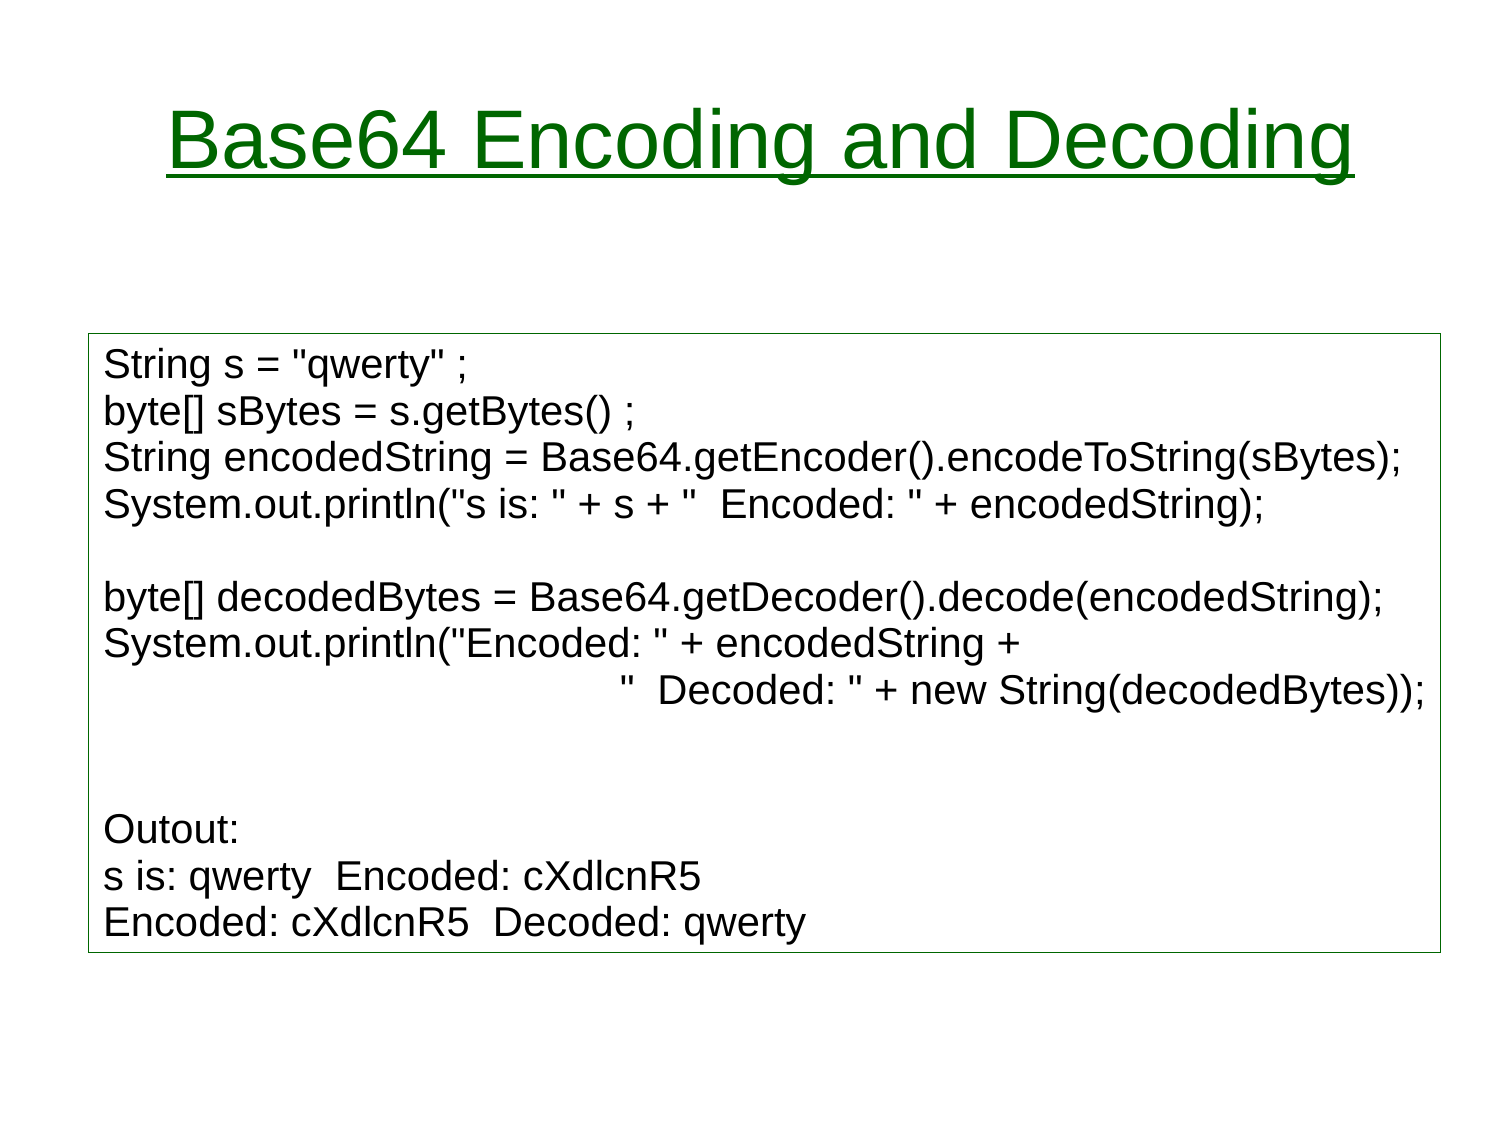

# Base64 Encoding and Decoding
String s = "qwerty" ;
byte[] sBytes = s.getBytes() ;
String encodedString = Base64.getEncoder().encodeToString(sBytes);
System.out.println("s is: " + s + " Encoded: " + encodedString);
byte[] decodedBytes = Base64.getDecoder().decode(encodedString);
System.out.println("Encoded: " + encodedString +
							" Decoded: " + new String(decodedBytes));
Outout:
s is: qwerty Encoded: cXdlcnR5
Encoded: cXdlcnR5 Decoded: qwerty